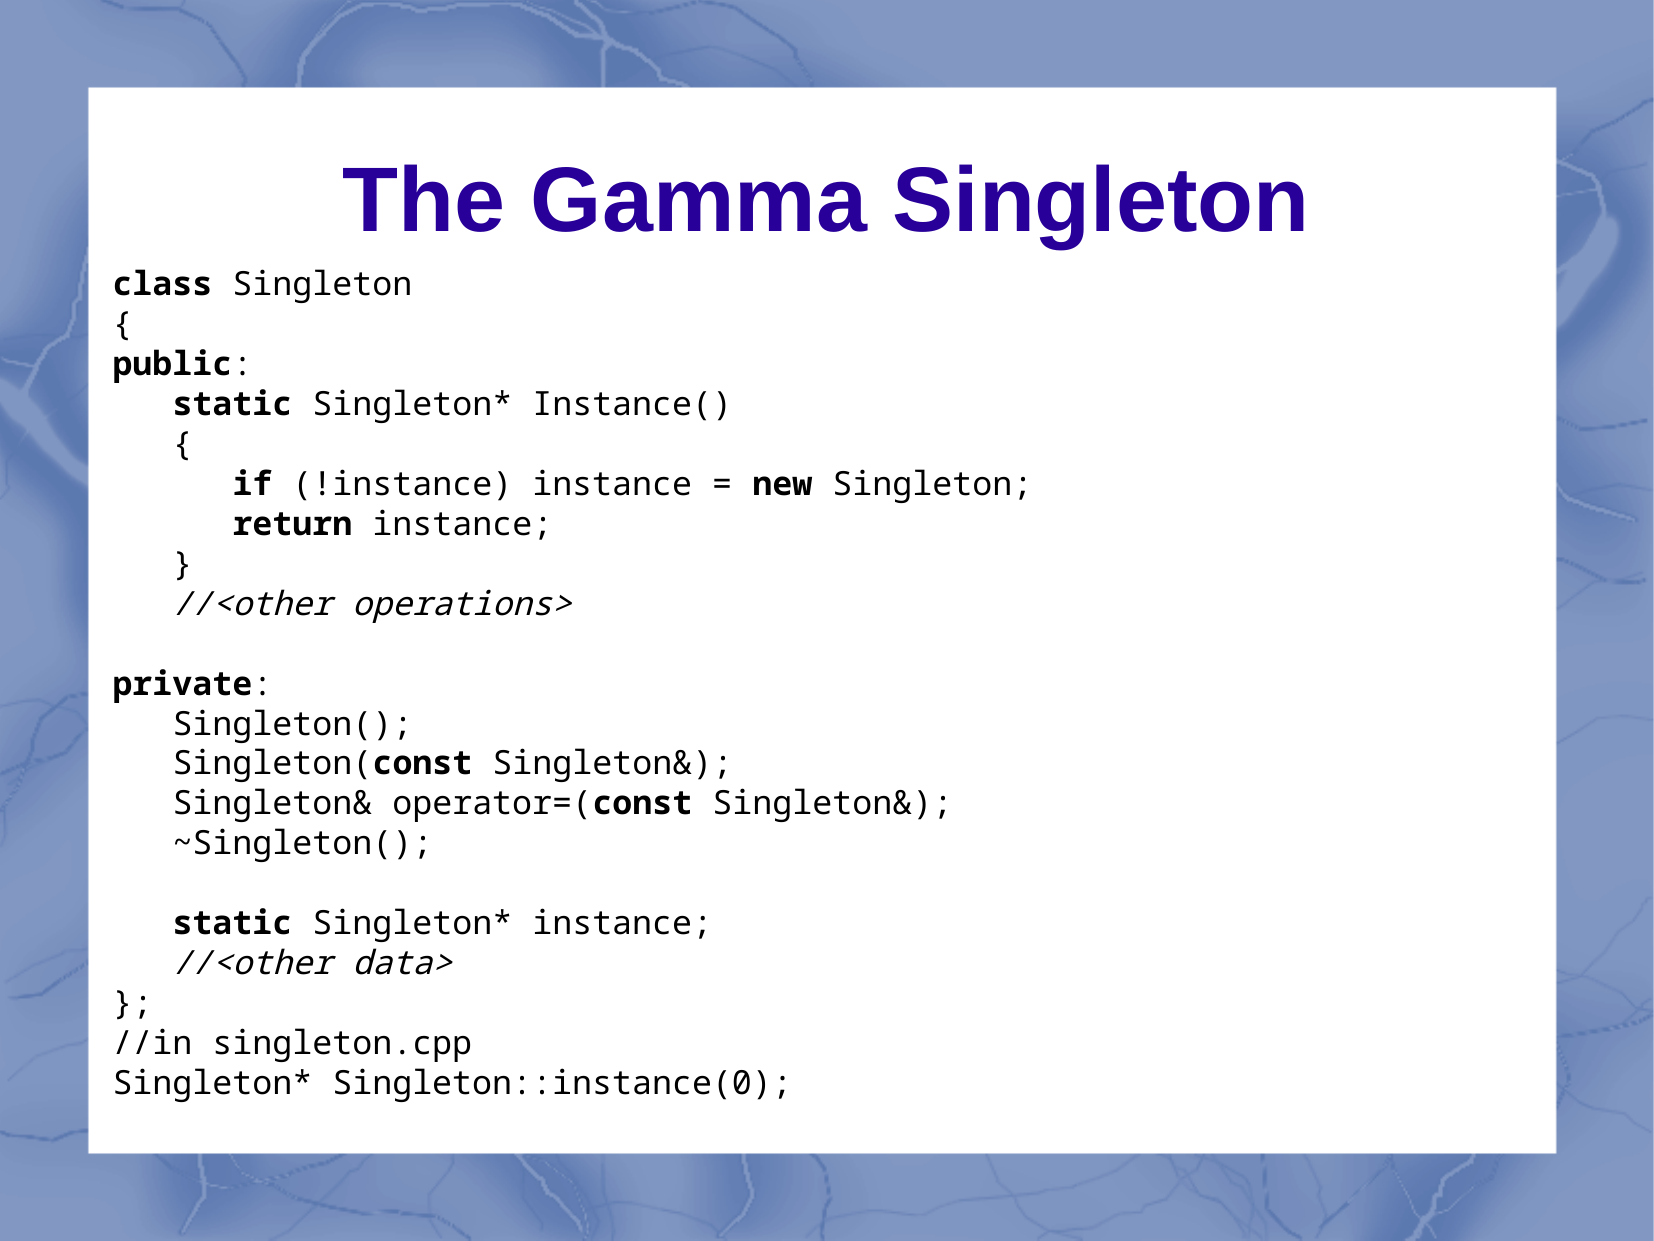

# The Gamma Singleton
class Singleton
{
public:
 static Singleton* Instance()
 {
 if (!instance) instance = new Singleton;
 return instance;
 }
 //<other operations>
private:
 Singleton();
 Singleton(const Singleton&);
 Singleton& operator=(const Singleton&);
 ~Singleton();
 static Singleton* instance;
 //<other data>
};
//in singleton.cpp
Singleton* Singleton::instance(0);